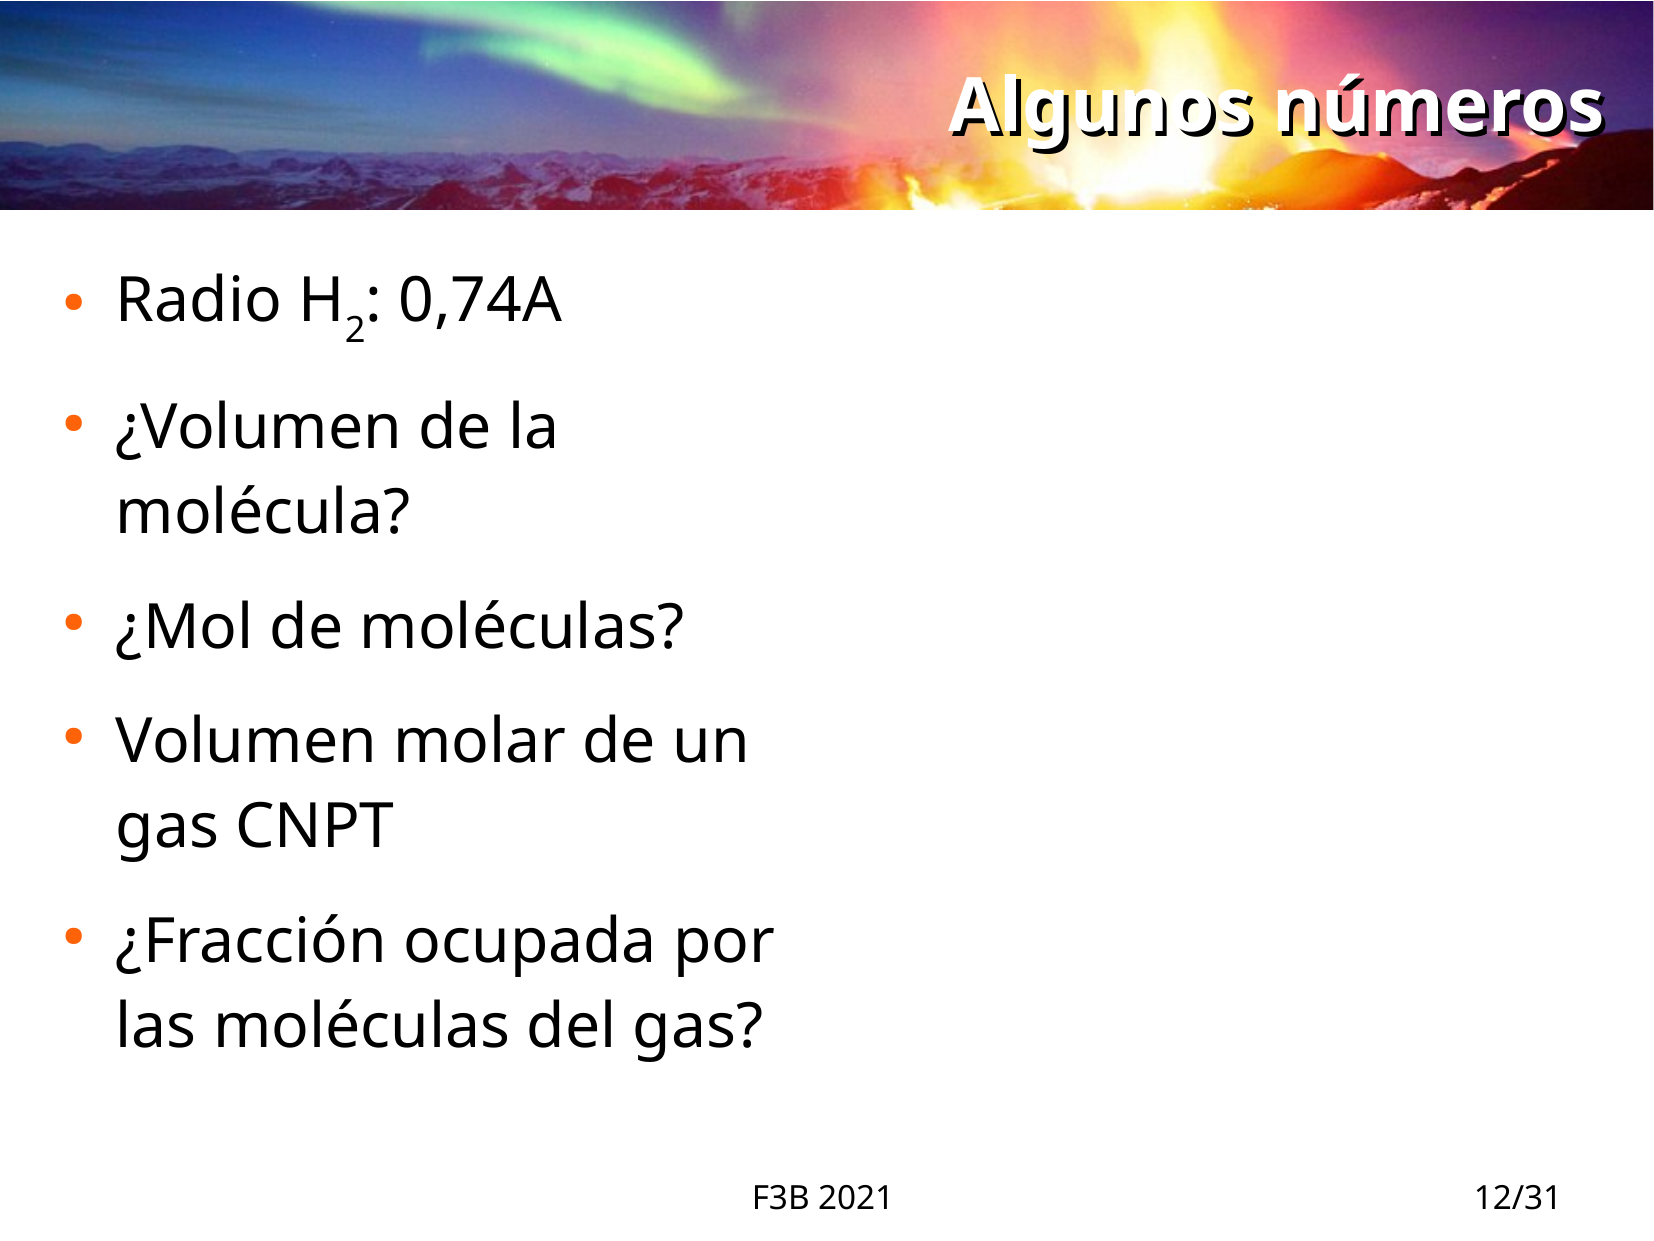

# Algunos números
Radio H2: 0,74A
¿Volumen de la molécula?
¿Mol de moléculas?
Volumen molar de un gas CNPT
¿Fracción ocupada por las moléculas del gas?
F3B 2021
12